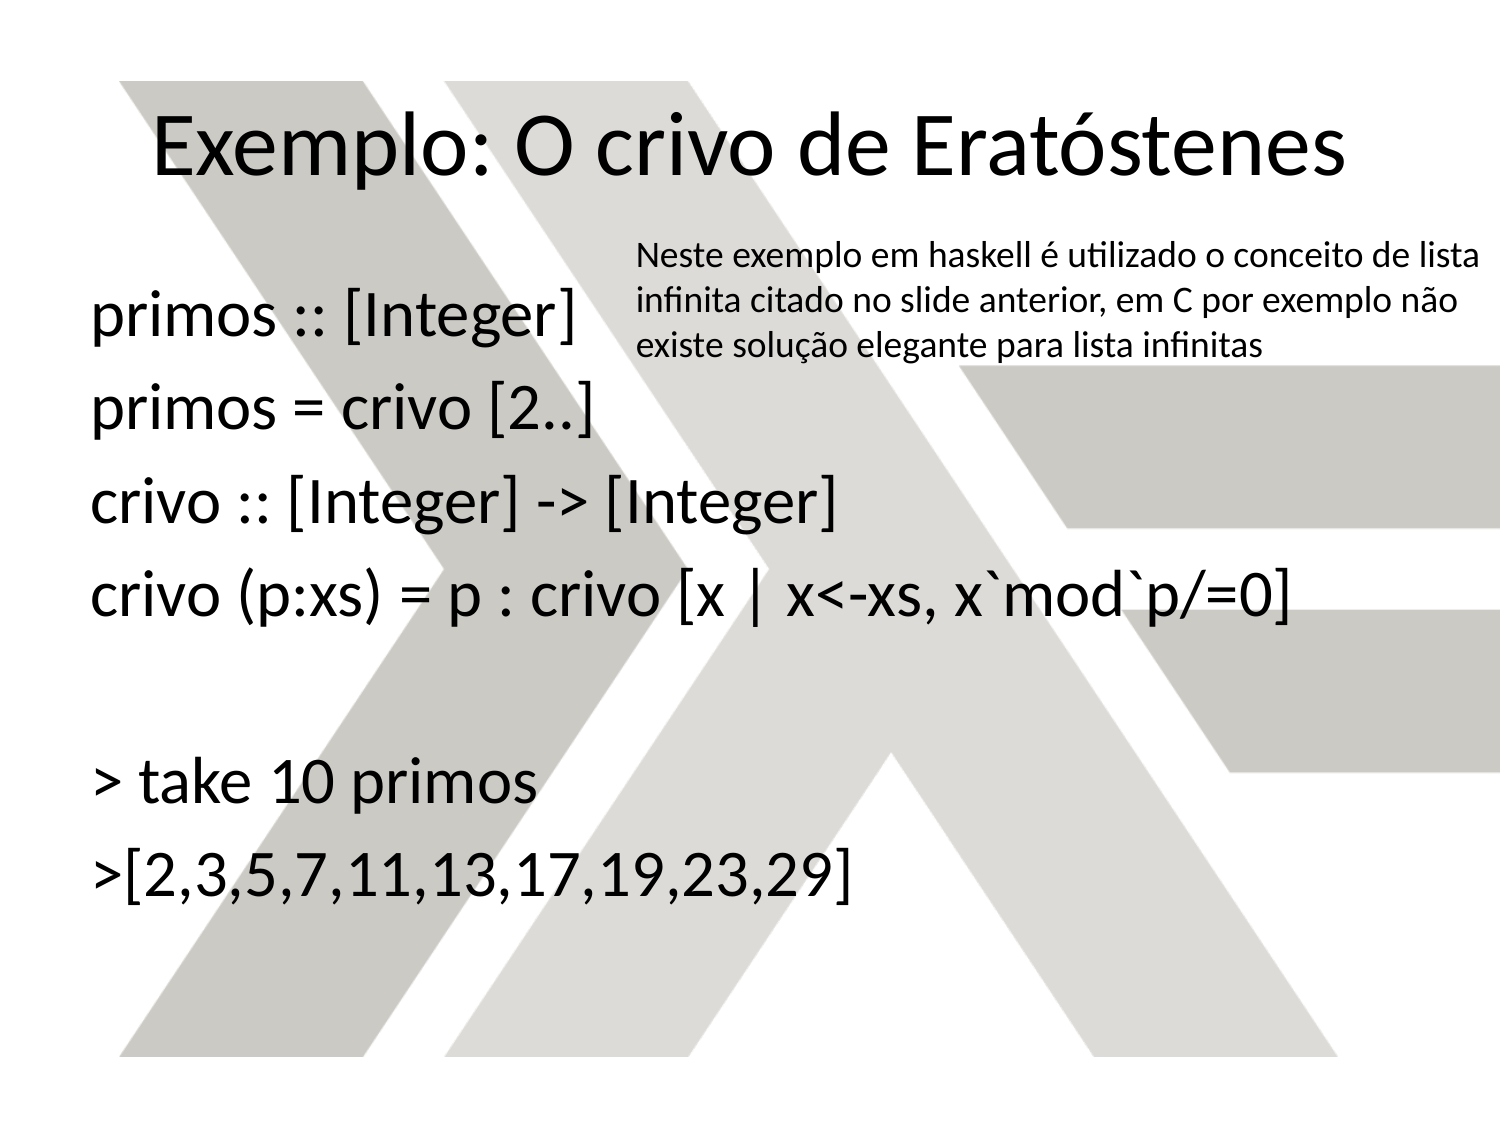

# Exemplo: O crivo de Eratóstenes
Neste exemplo em haskell é utilizado o conceito de lista infinita citado no slide anterior, em C por exemplo não existe solução elegante para lista infinitas
primos :: [Integer]
primos = crivo [2..]
crivo :: [Integer] -> [Integer]
crivo (p:xs) = p : crivo [x | x<-xs, x`mod`p/=0]
> take 10 primos
>[2,3,5,7,11,13,17,19,23,29]